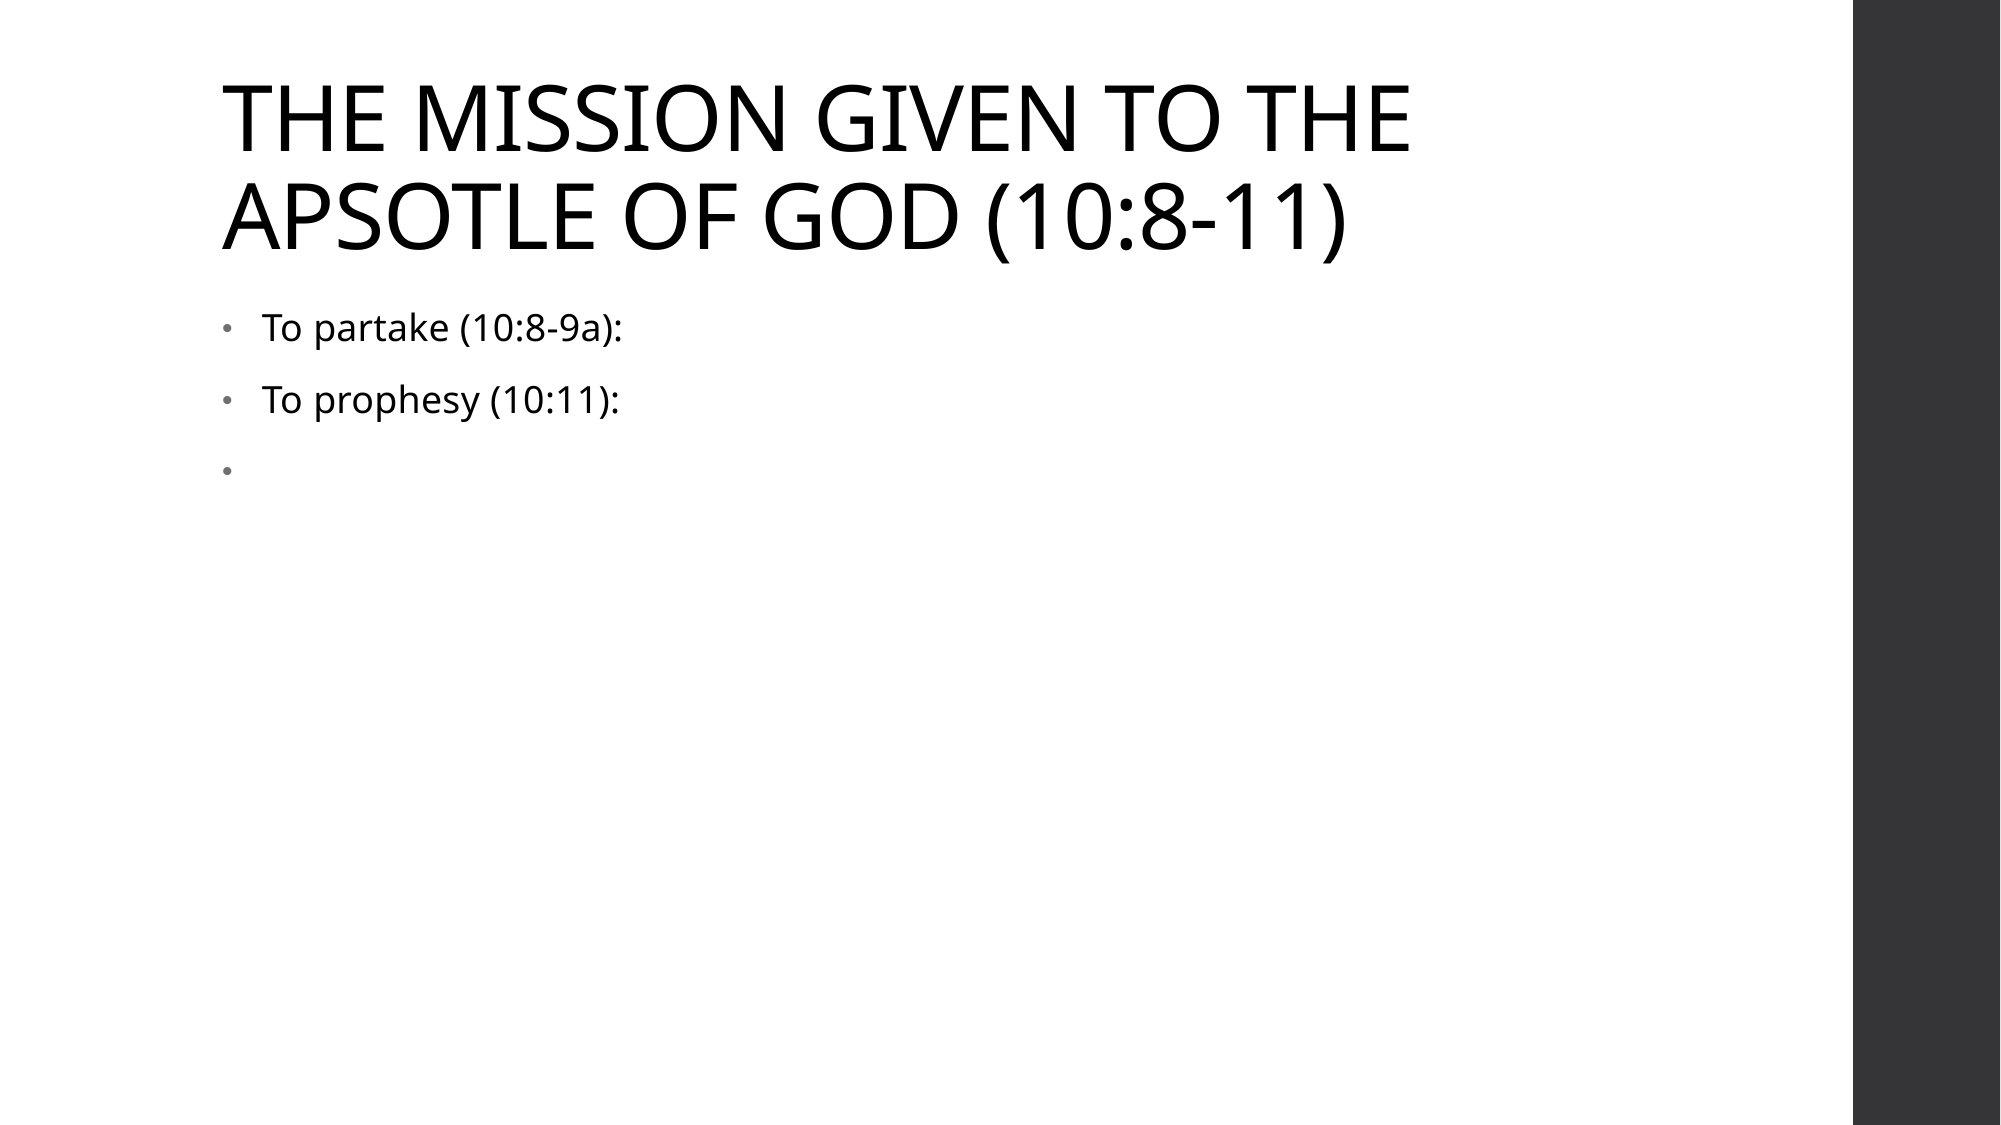

# THE MISSION GIVEN TO THE APSOTLE OF GOD (10:8-11)
 To partake (10:8-9a):
 To prophesy (10:11):